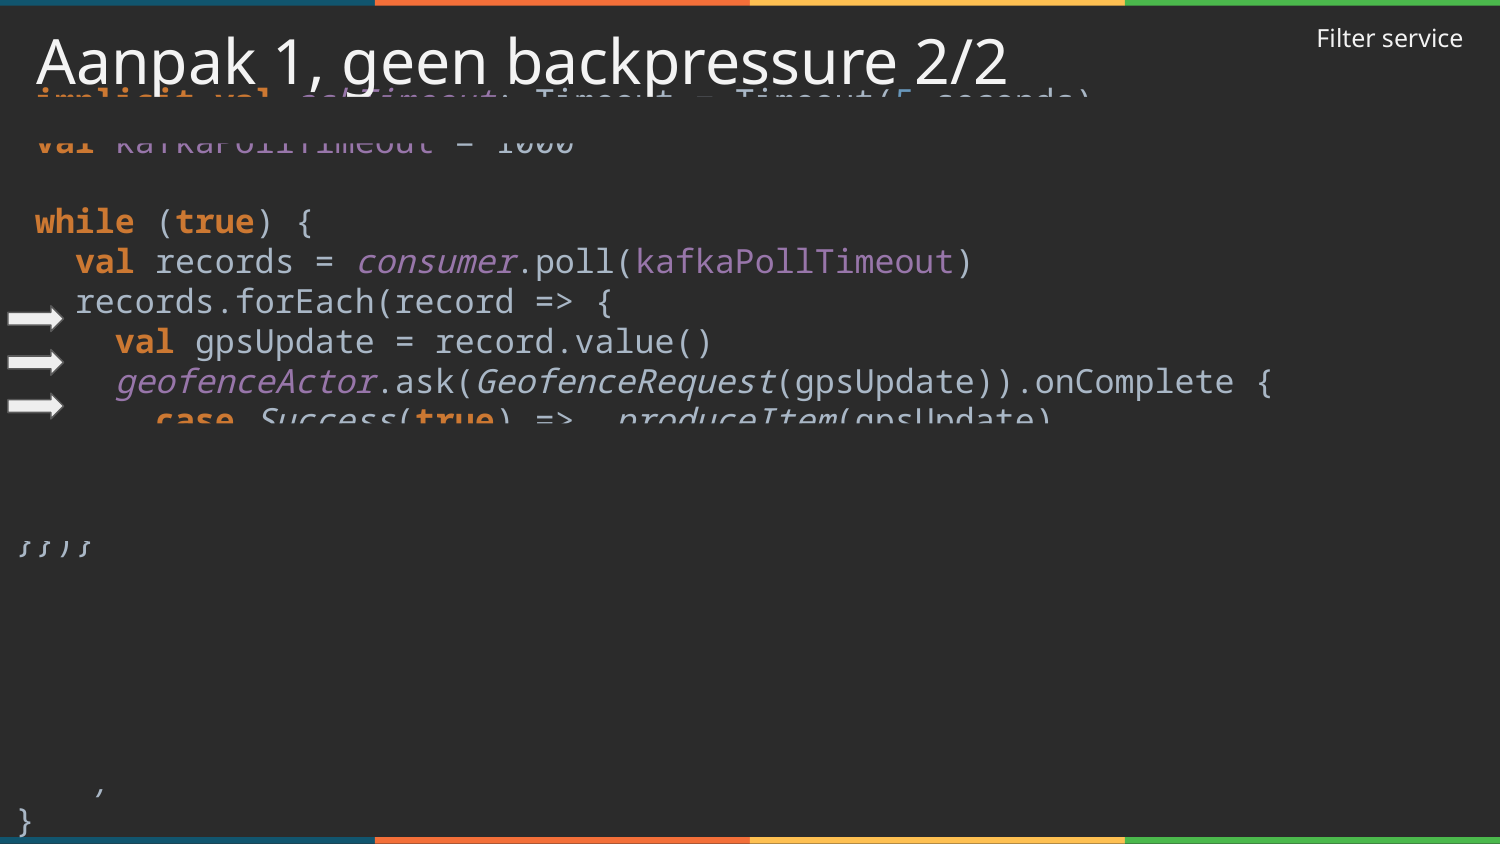

implicit val askTimeout: Timeout = Timeout(5 seconds)
 val kafkaPollTimeout = 1000
 while (true) {
 val records = consumer.poll(kafkaPollTimeout)
 records.forEach(record => {
 val gpsUpdate = record.value()
 geofenceActor.ask(GeofenceRequest(gpsUpdate)).onComplete {
 case Success(true) => produceItem(gpsUpdate)
 case Success(false) => println("Not in geofence")
 case Failure(_) => println("Timeout occurred!")
}})}
def produceItem(loc: GPSUpdate) = {
producer.send(
new ProducerRecord[String, String]("jfall-filtered-updates", Json.toJson(loc))
)
}
Filter service
Aanpak 1, geen backpressure 2/2